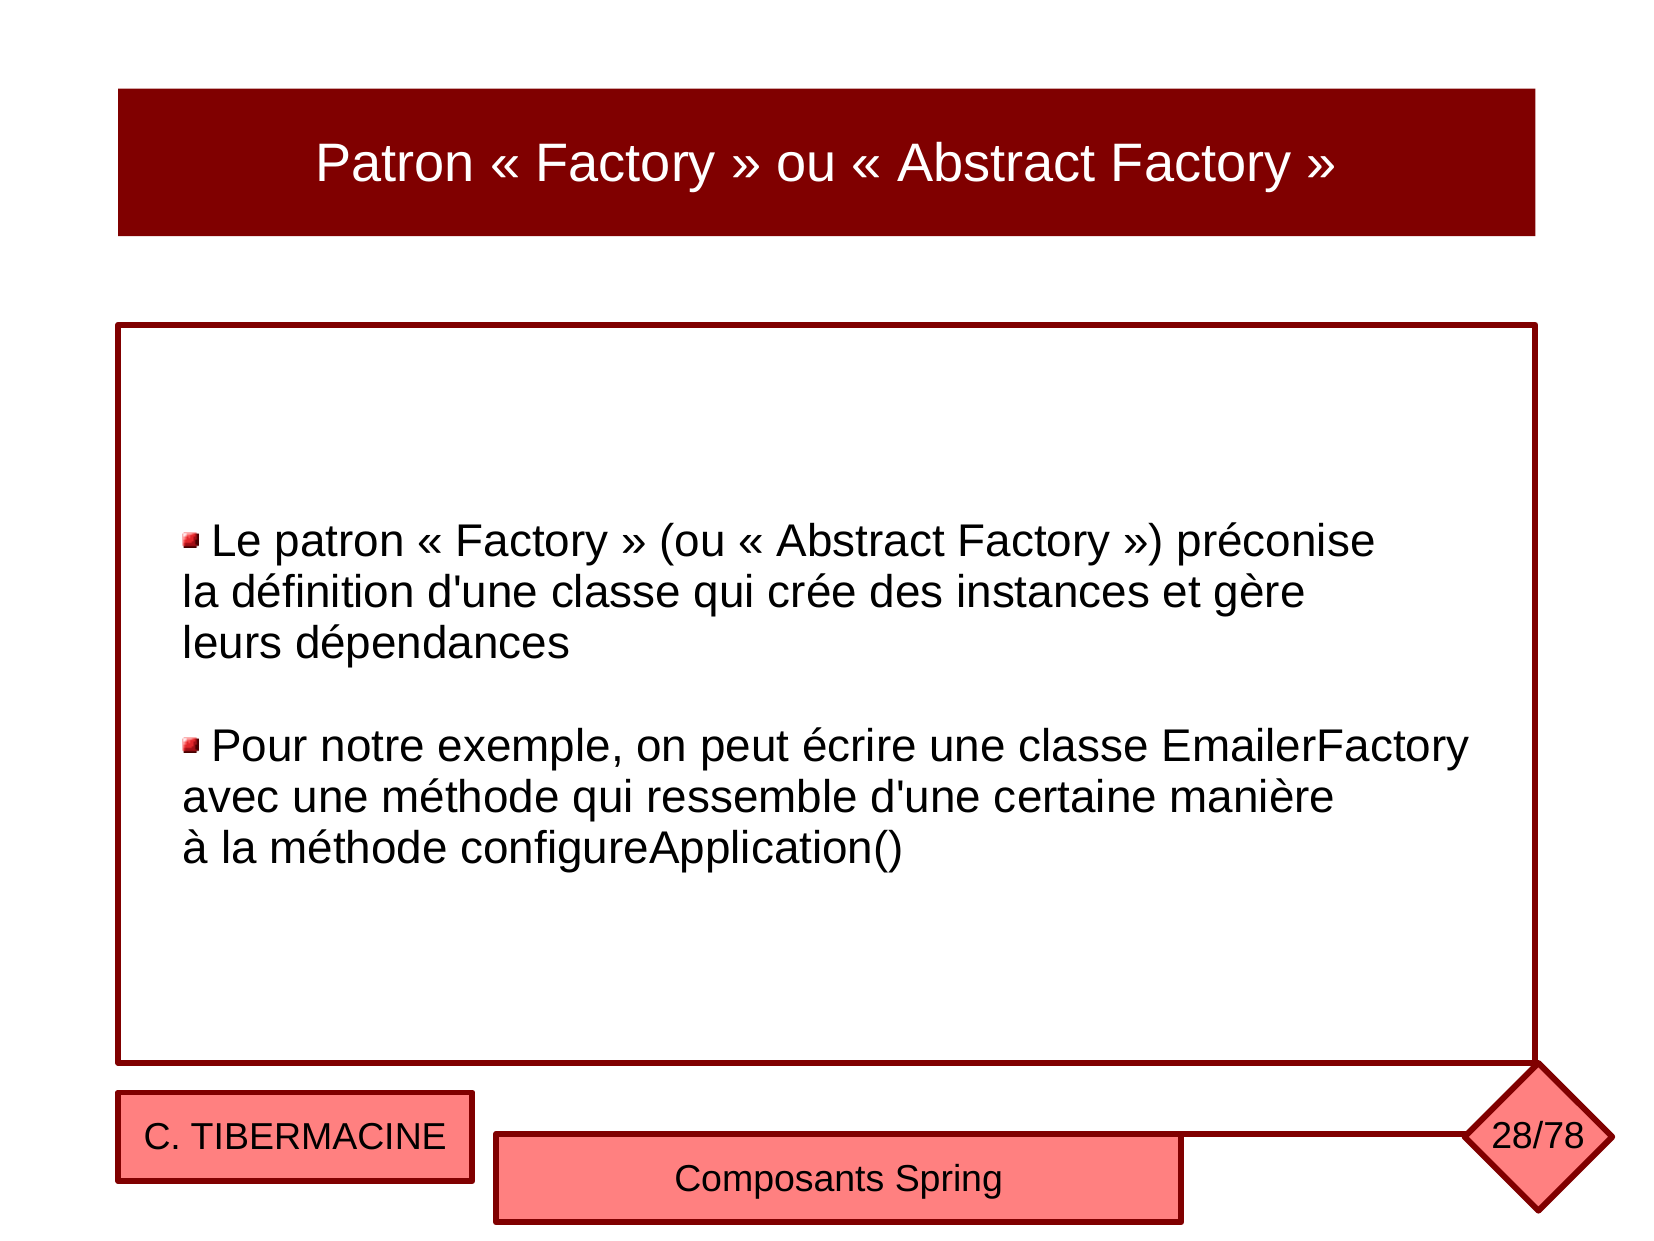

Patron « Factory » ou « Abstract Factory »
 Le patron « Factory » (ou « Abstract Factory ») préconise
la définition d'une classe qui crée des instances et gère
leurs dépendances
 Pour notre exemple, on peut écrire une classe EmailerFactory
avec une méthode qui ressemble d'une certaine manière
à la méthode configureApplication()
C. TIBERMACINE
Composants Spring